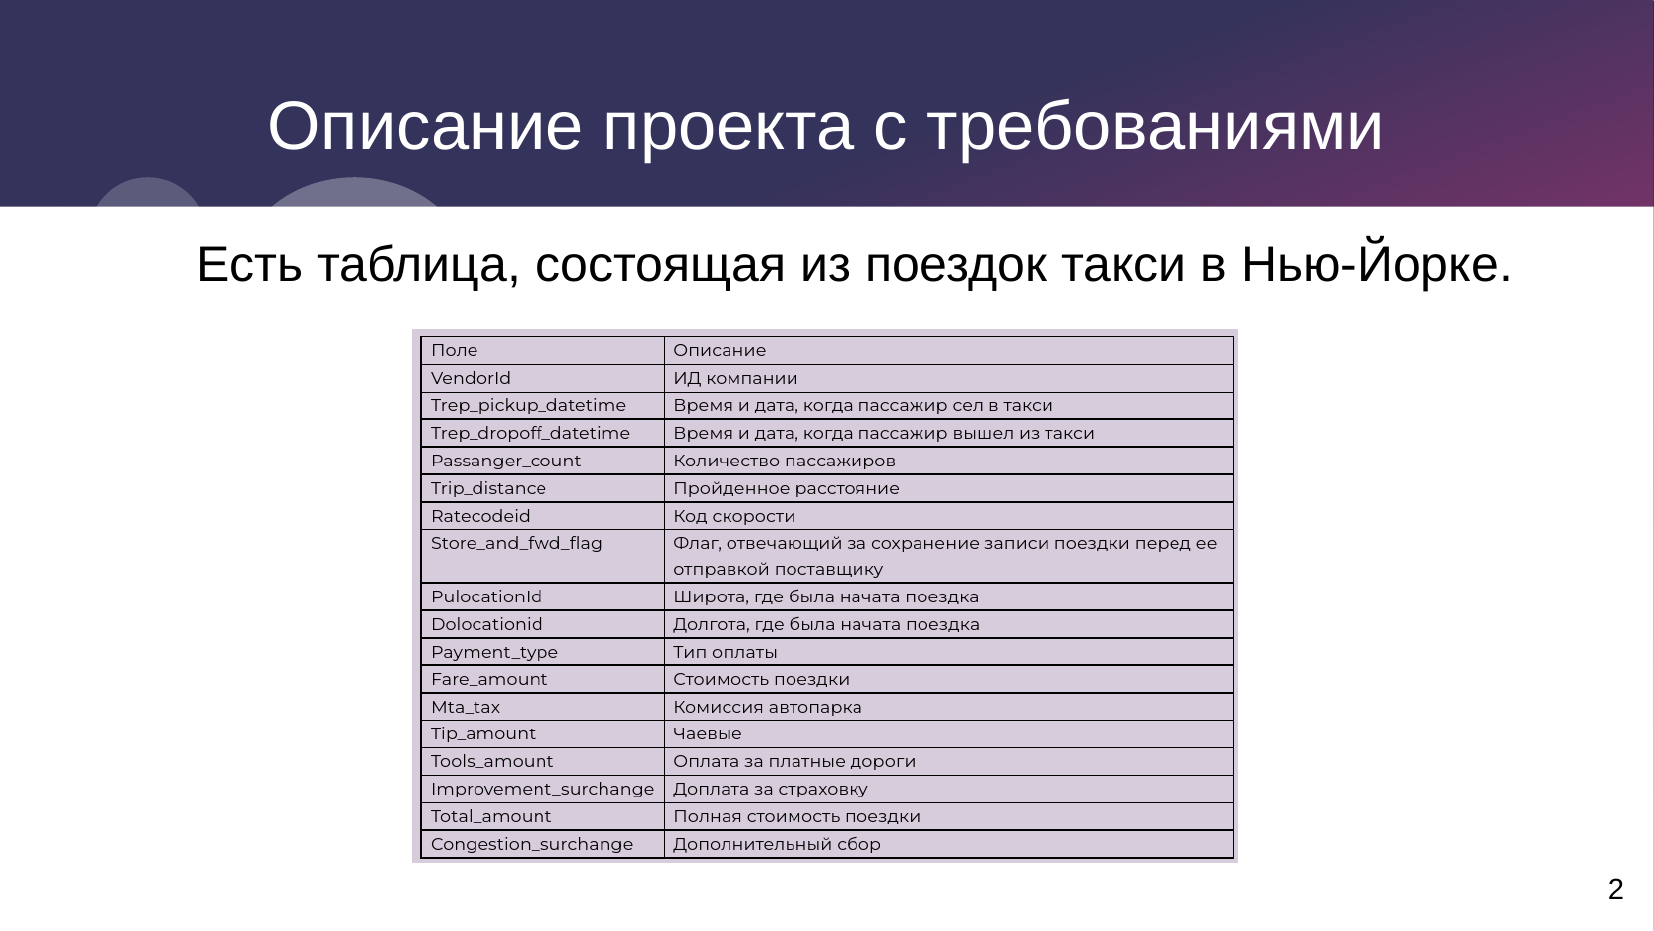

# Описание проекта с требованиями
Есть таблица, состоящая из поездок такси в Нью-Йорке.